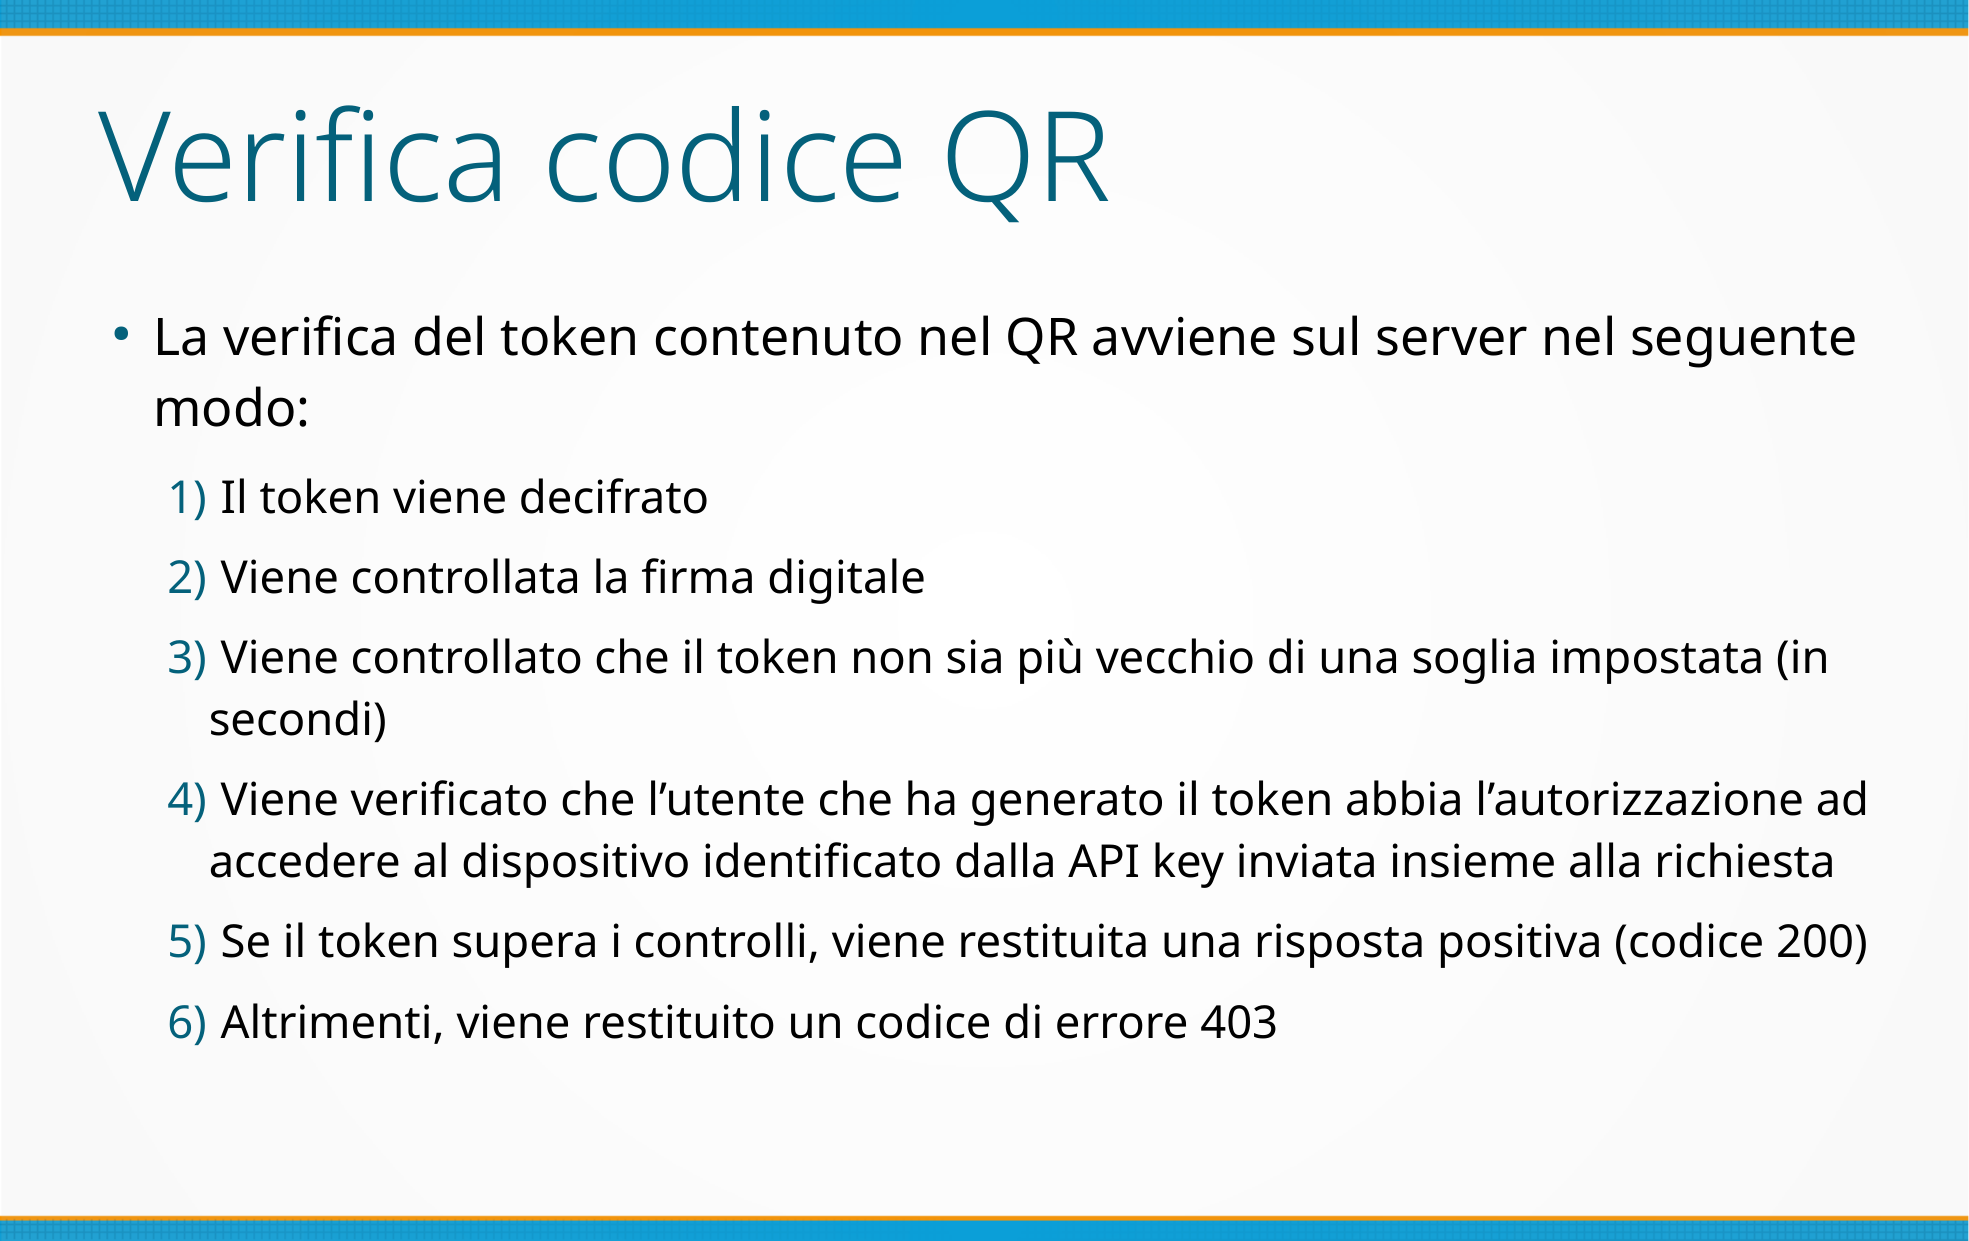

# Verifica codice QR
La verifica del token contenuto nel QR avviene sul server nel seguente modo:
 Il token viene decifrato
 Viene controllata la firma digitale
 Viene controllato che il token non sia più vecchio di una soglia impostata (in secondi)
 Viene verificato che l’utente che ha generato il token abbia l’autorizzazione ad accedere al dispositivo identificato dalla API key inviata insieme alla richiesta
 Se il token supera i controlli, viene restituita una risposta positiva (codice 200)
 Altrimenti, viene restituito un codice di errore 403